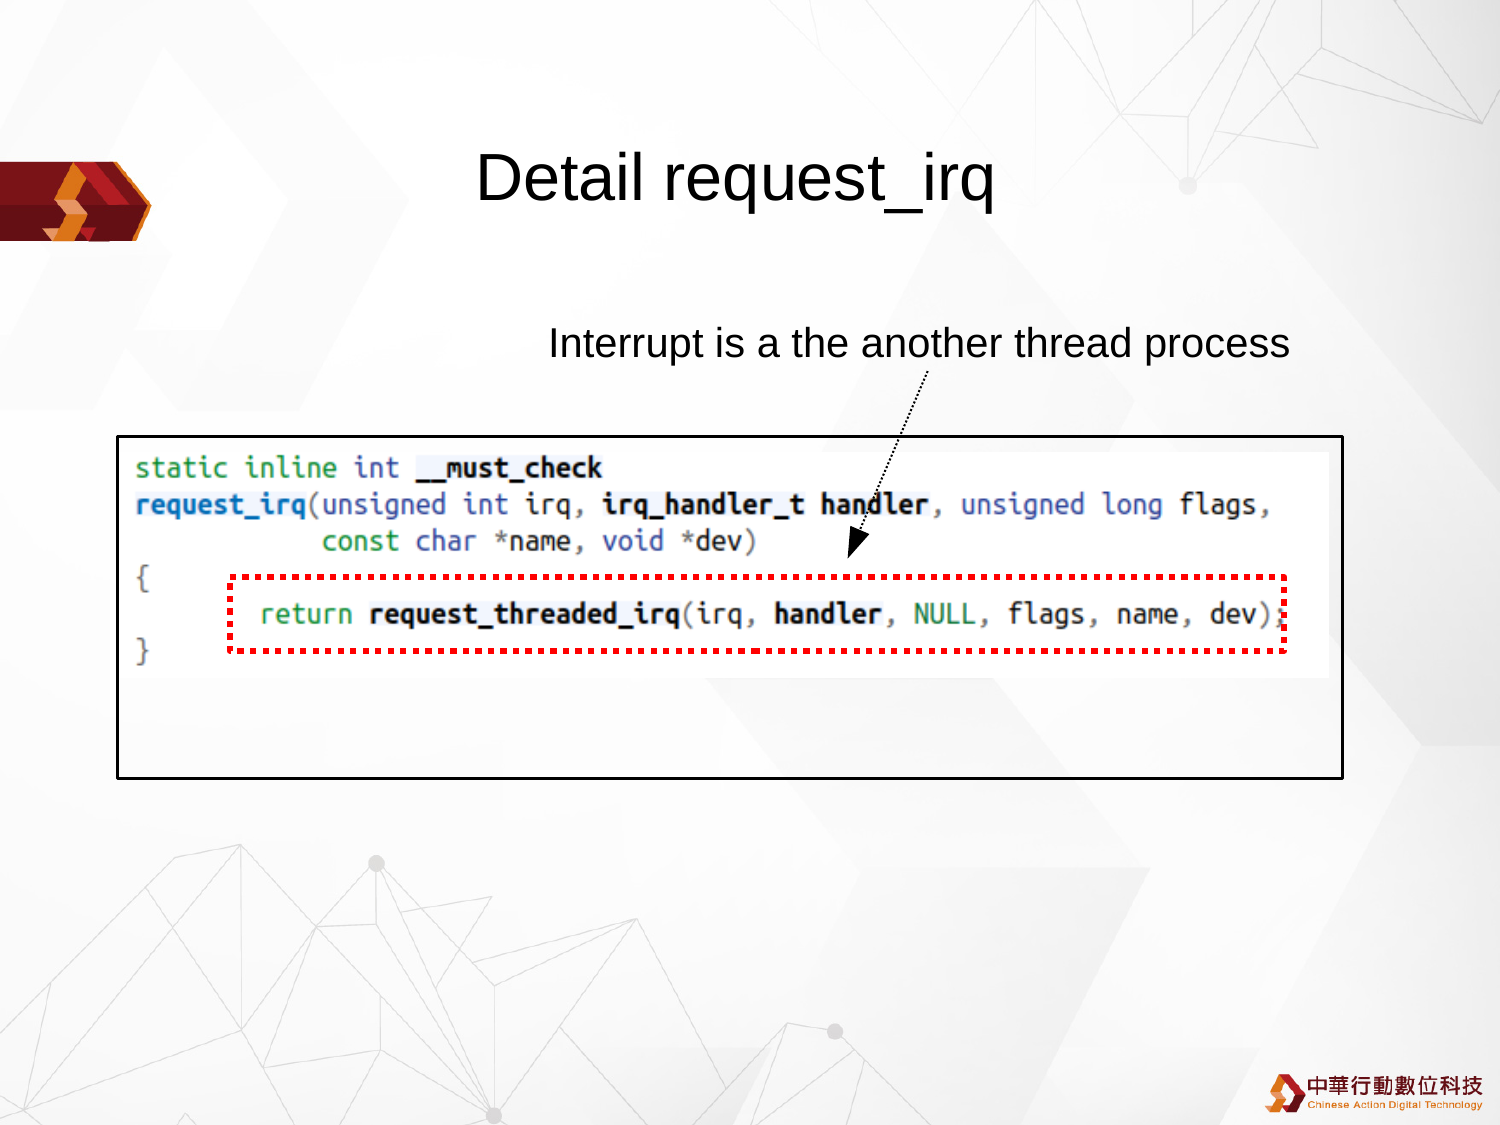

# Detail request_irq
Interrupt is a the another thread process